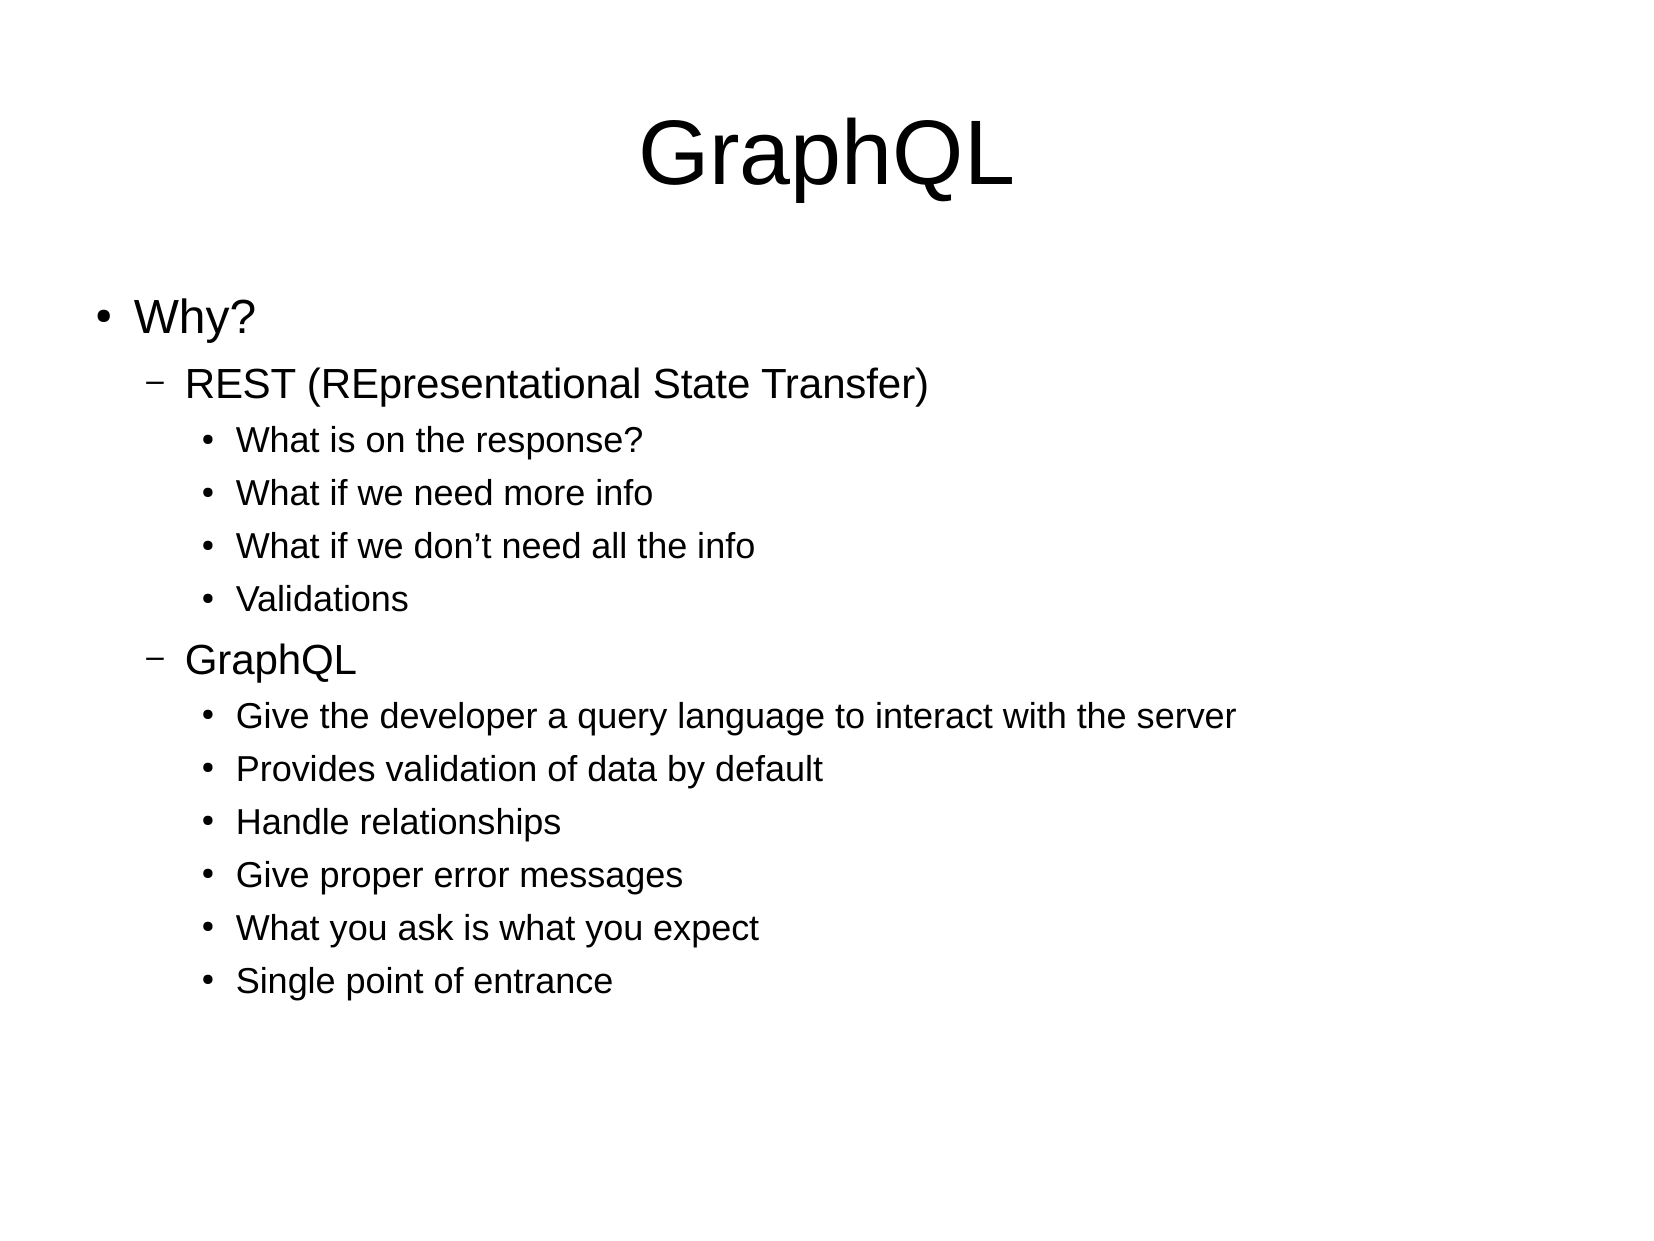

# GraphQL
Why?
REST (REpresentational State Transfer)
What is on the response?
What if we need more info
What if we don’t need all the info
Validations
GraphQL
Give the developer a query language to interact with the server
Provides validation of data by default
Handle relationships
Give proper error messages
What you ask is what you expect
Single point of entrance